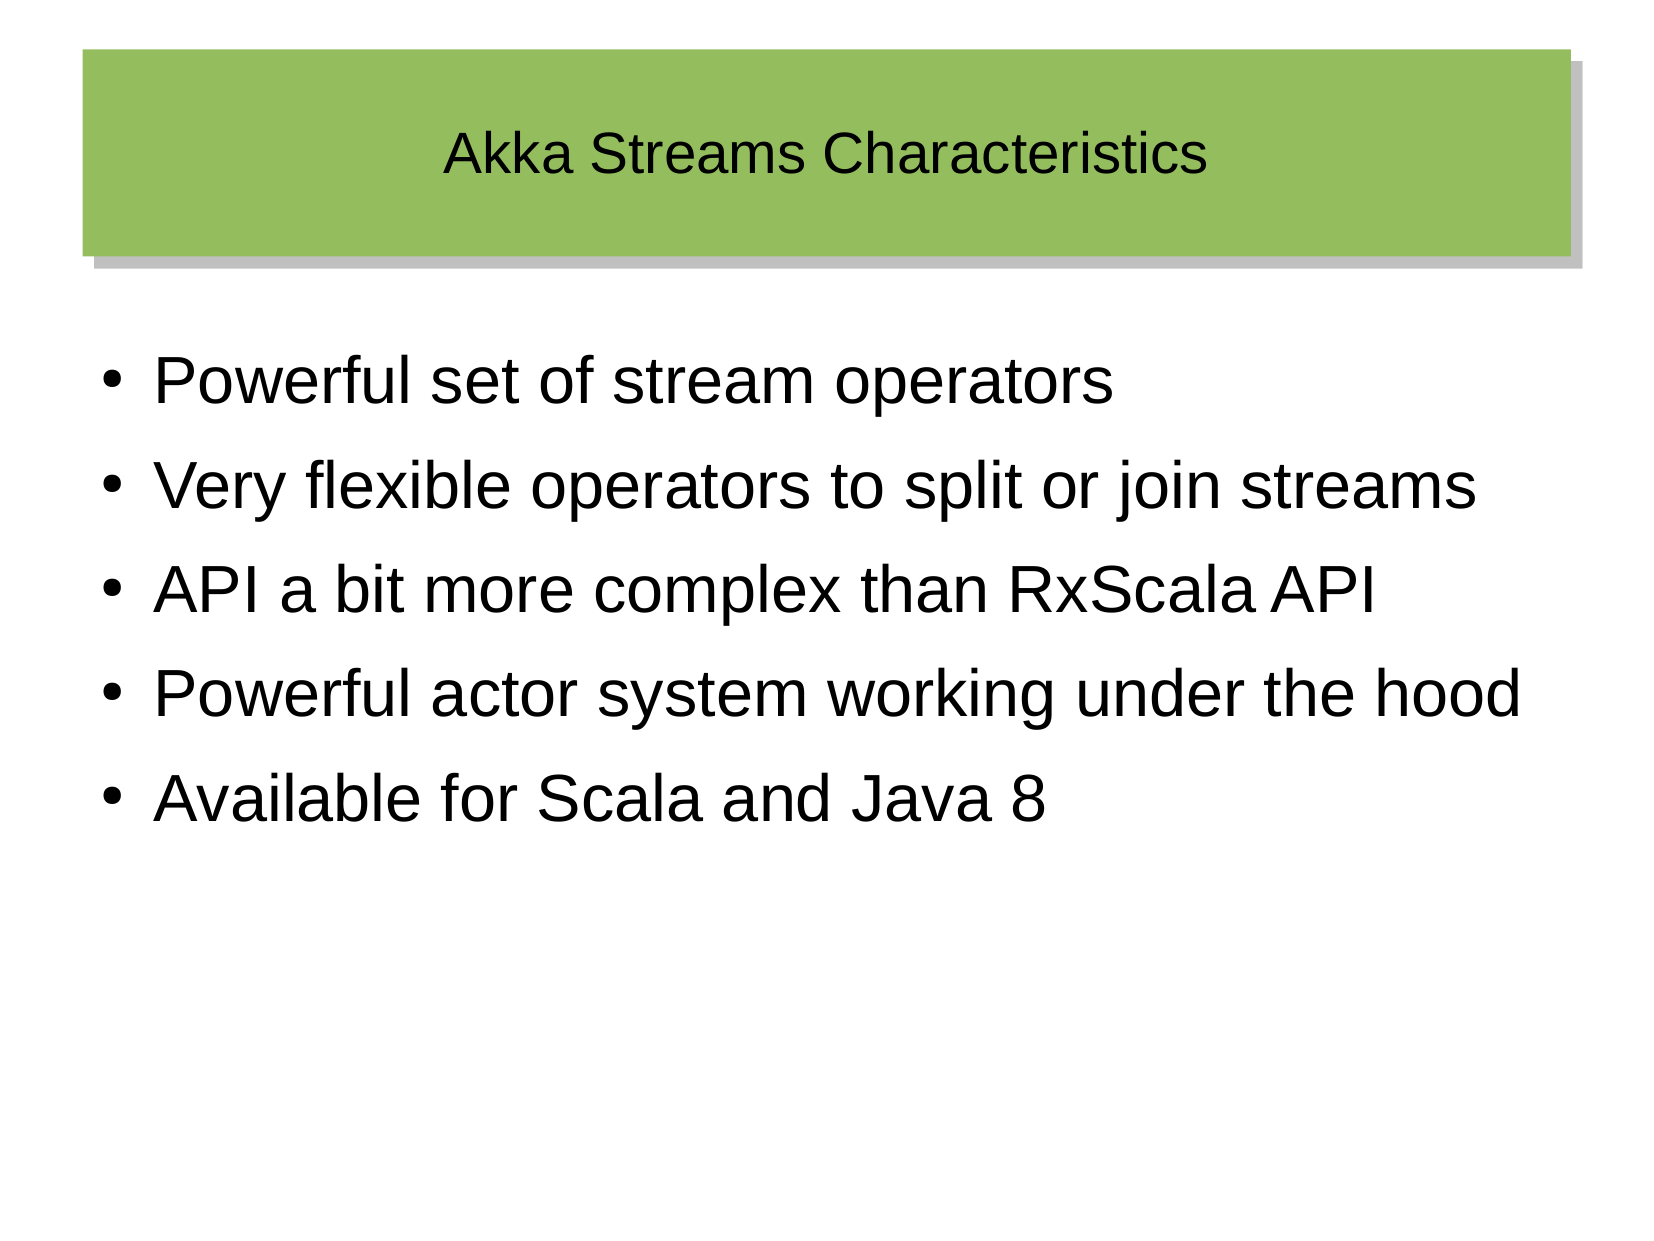

# Akka Streams Characteristics
Powerful set of stream operators
Very flexible operators to split or join streams
API a bit more complex than RxScala API
Powerful actor system working under the hood
Available for Scala and Java 8